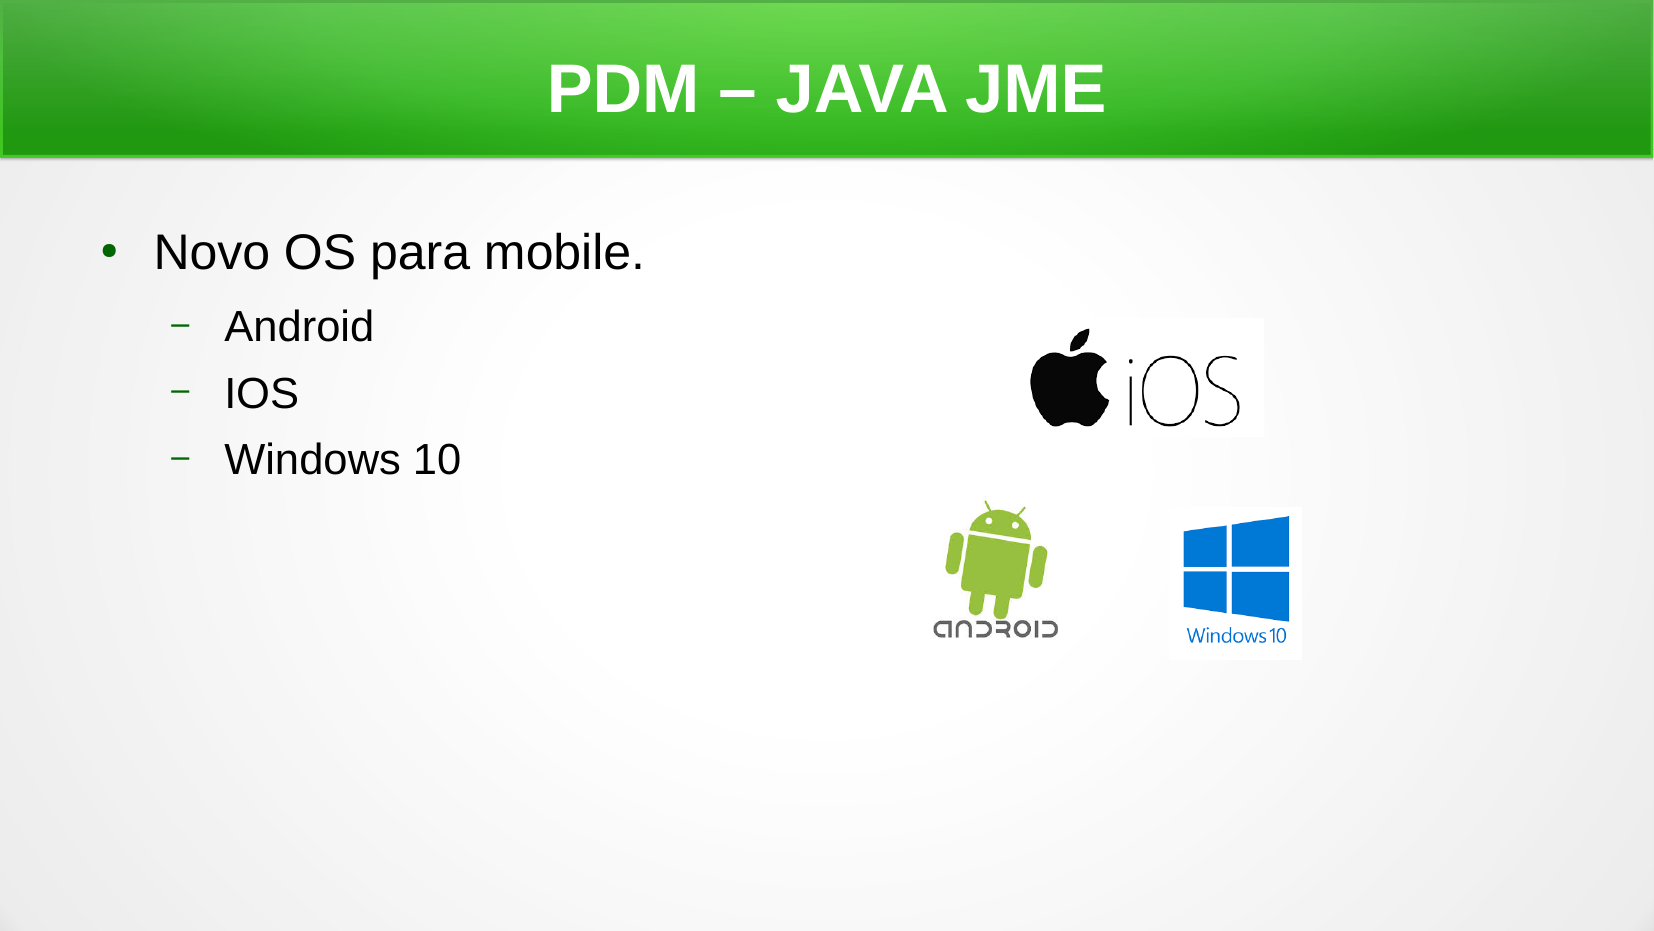

# PDM – JAVA JME
Novo OS para mobile.
Android
IOS
Windows 10